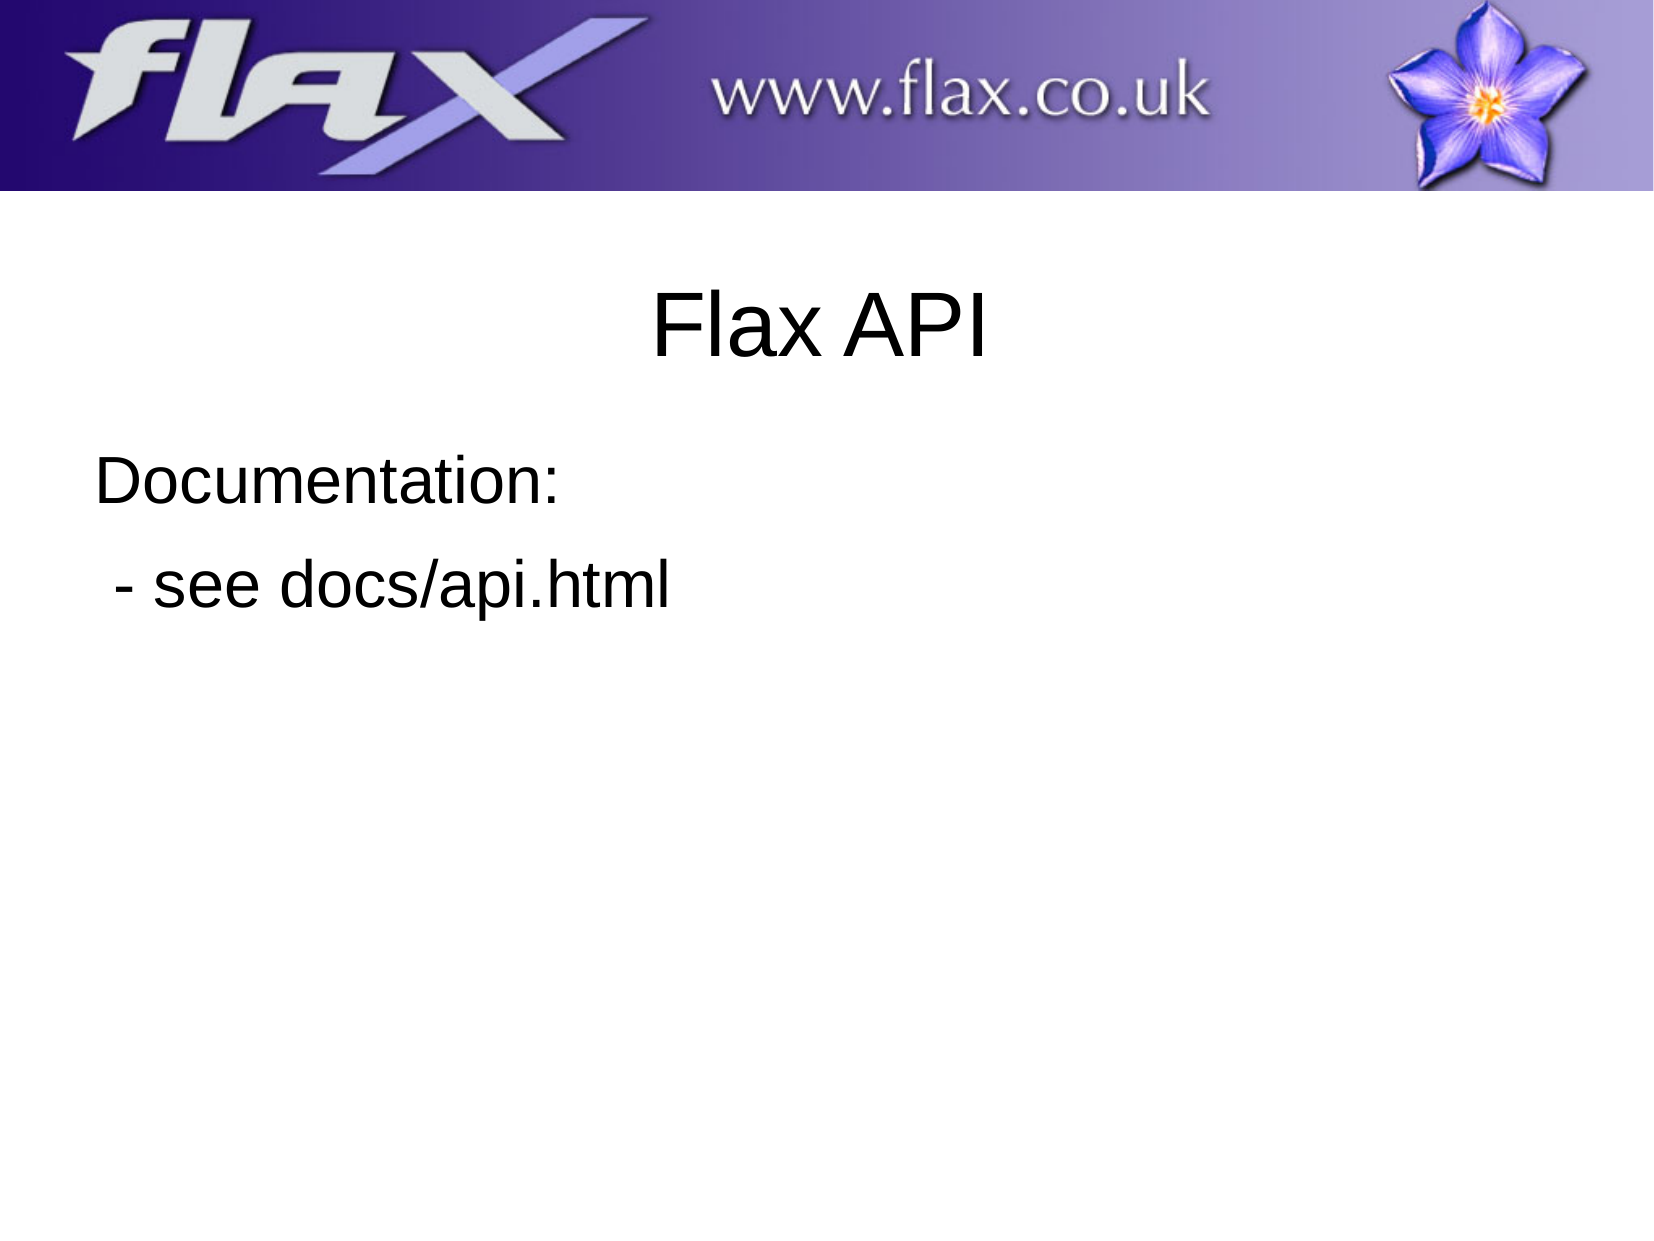

# Flax API
Documentation:
 - see docs/api.html